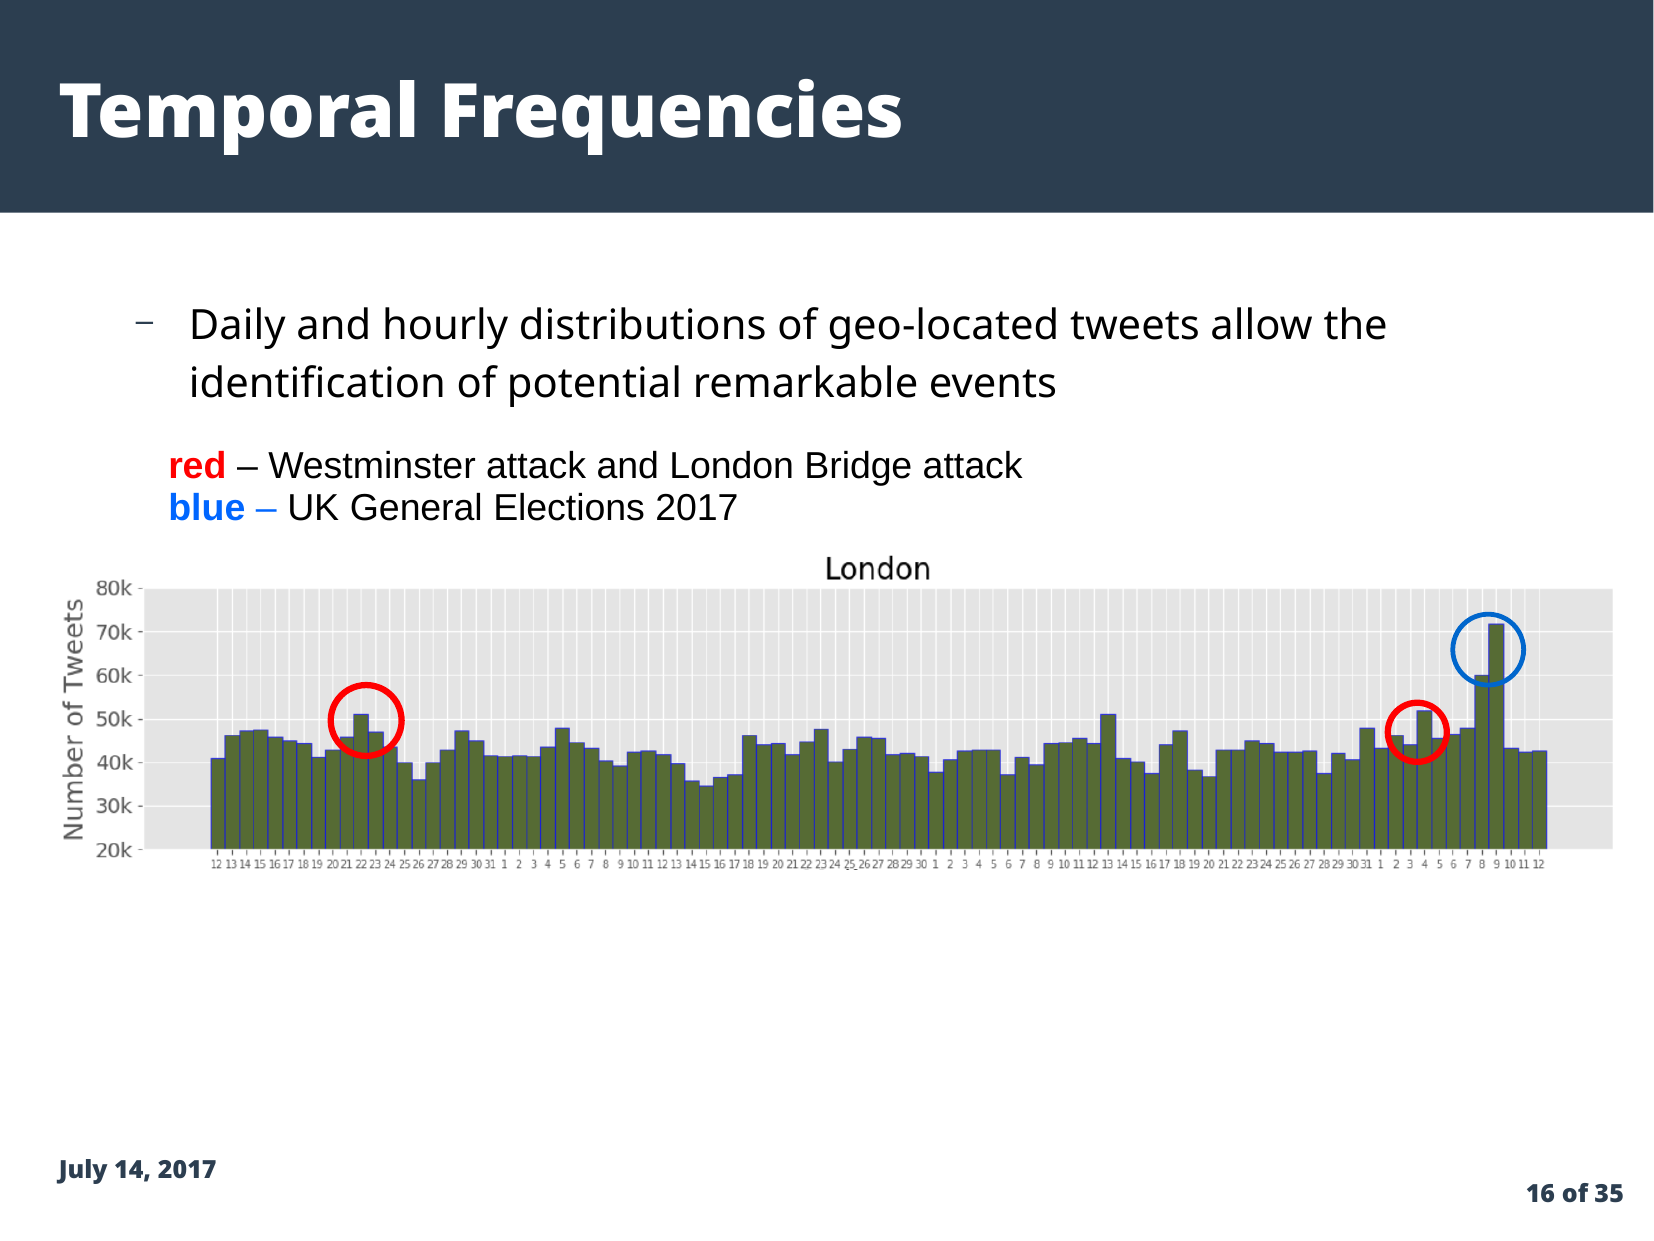

# Temporal Frequencies
Daily and hourly distributions of geo-located tweets allow the identification of potential remarkable events
red – Westminster attack and London Bridge attack
blue – UK General Elections 2017
July 14, 2017
16